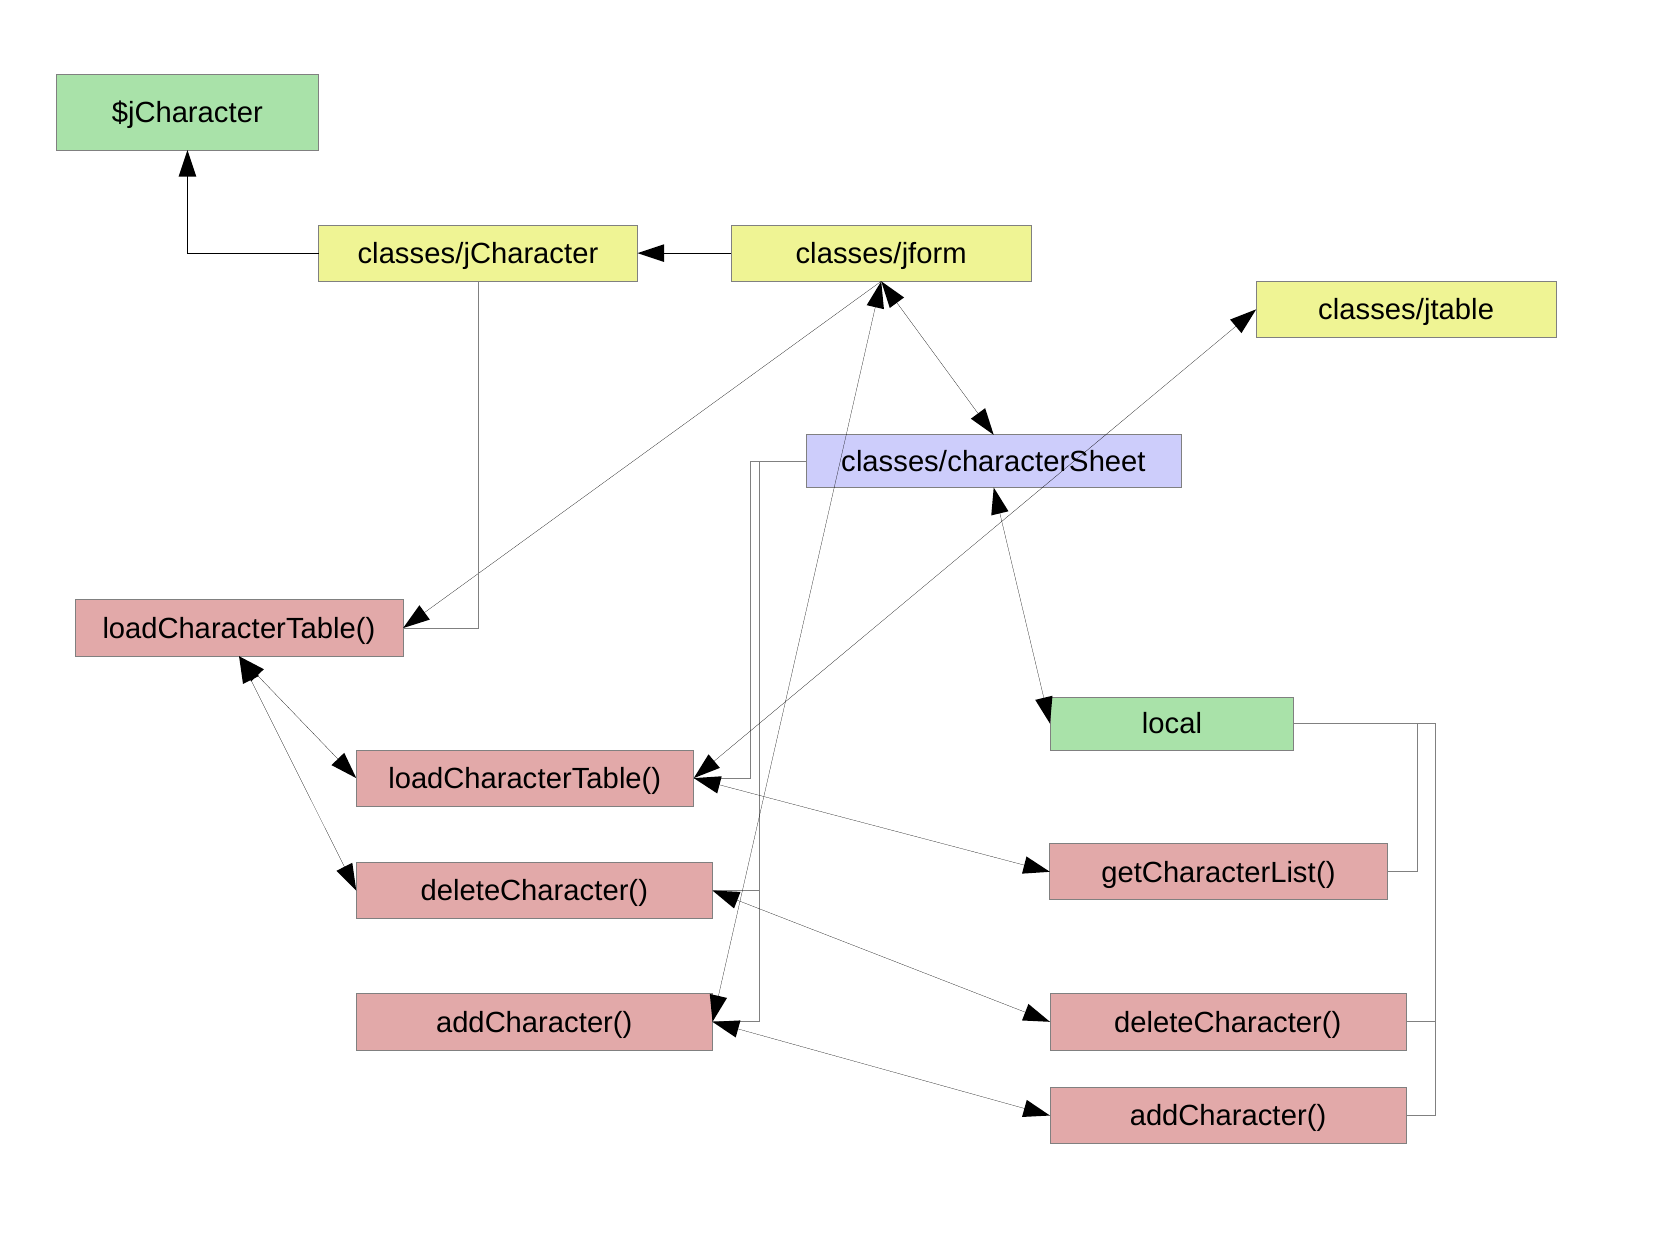

$jCharacter
classes/jCharacter
classes/jform
classes/jtable
classes/characterSheet
loadCharacterTable()
local
loadCharacterTable()
getCharacterList()
deleteCharacter()
addCharacter()
deleteCharacter()
addCharacter()